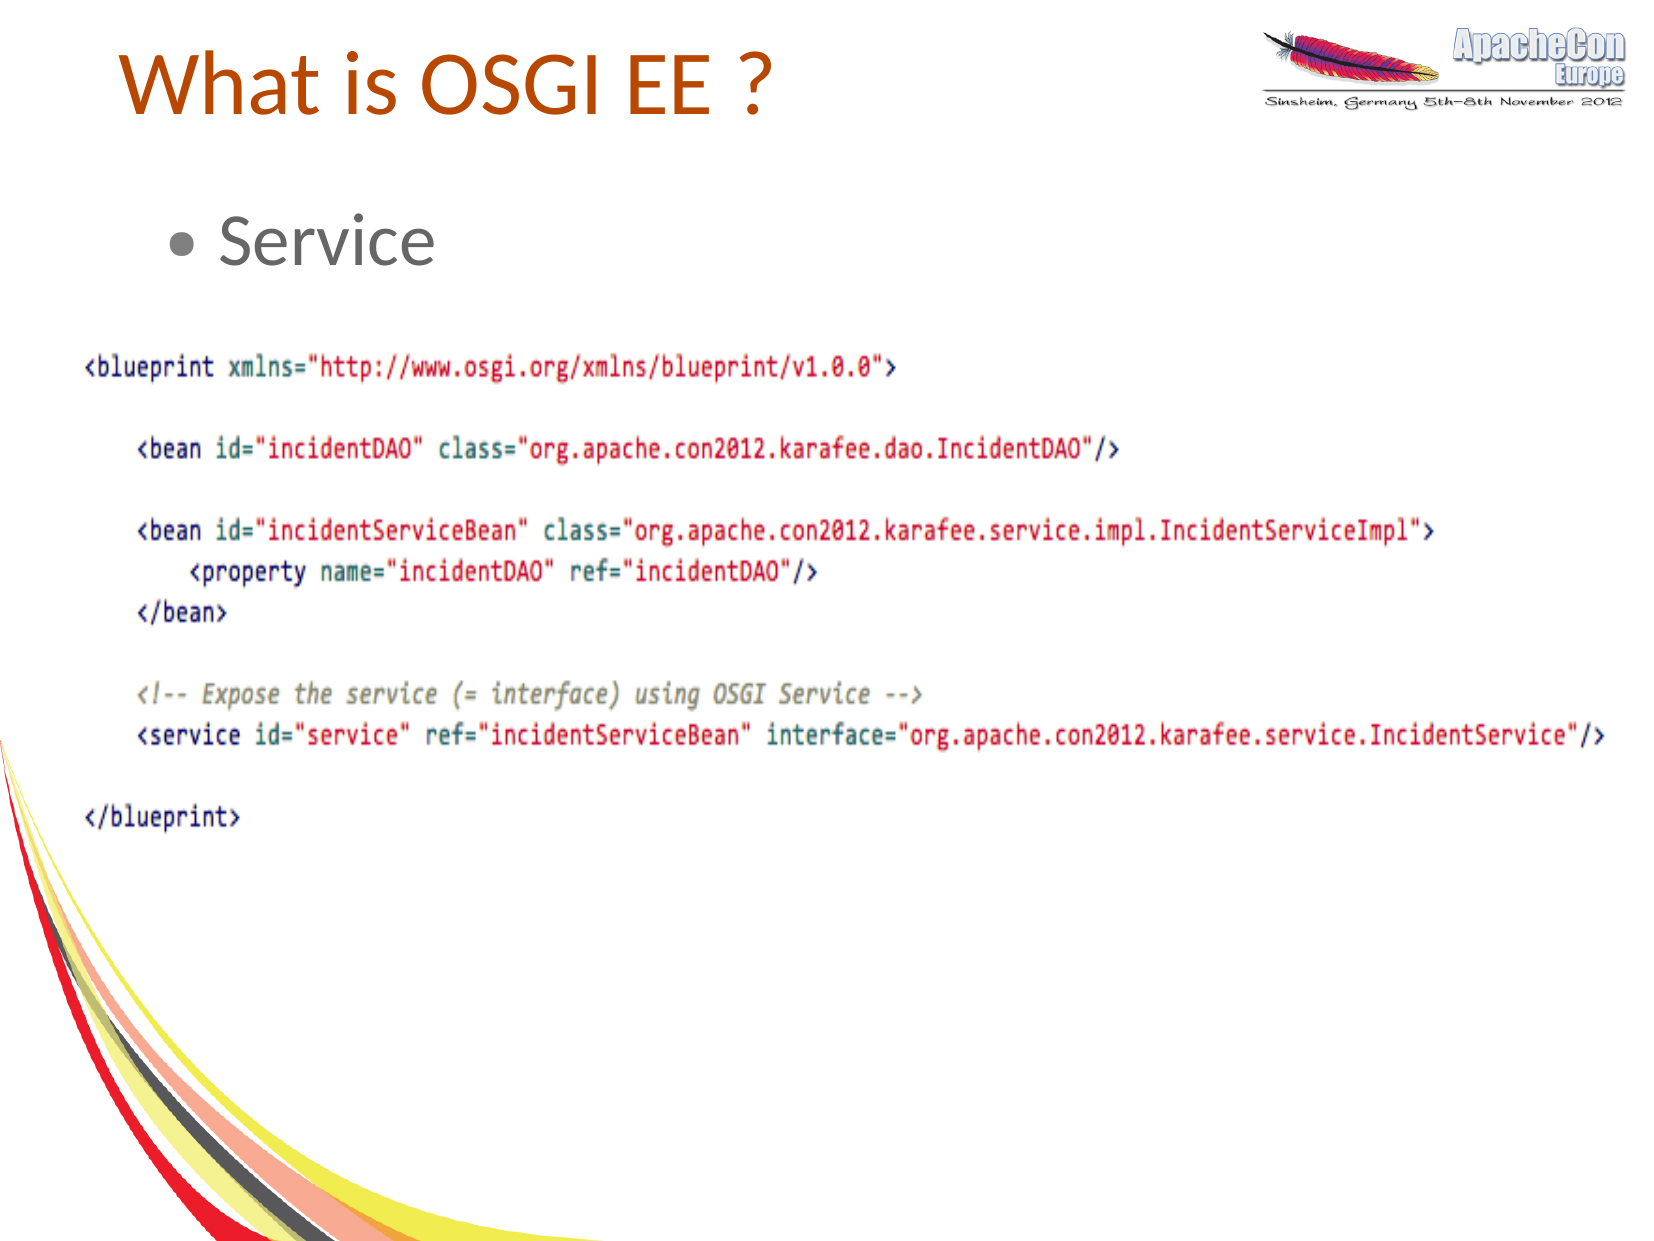

# What is OSGI EE ?
Service